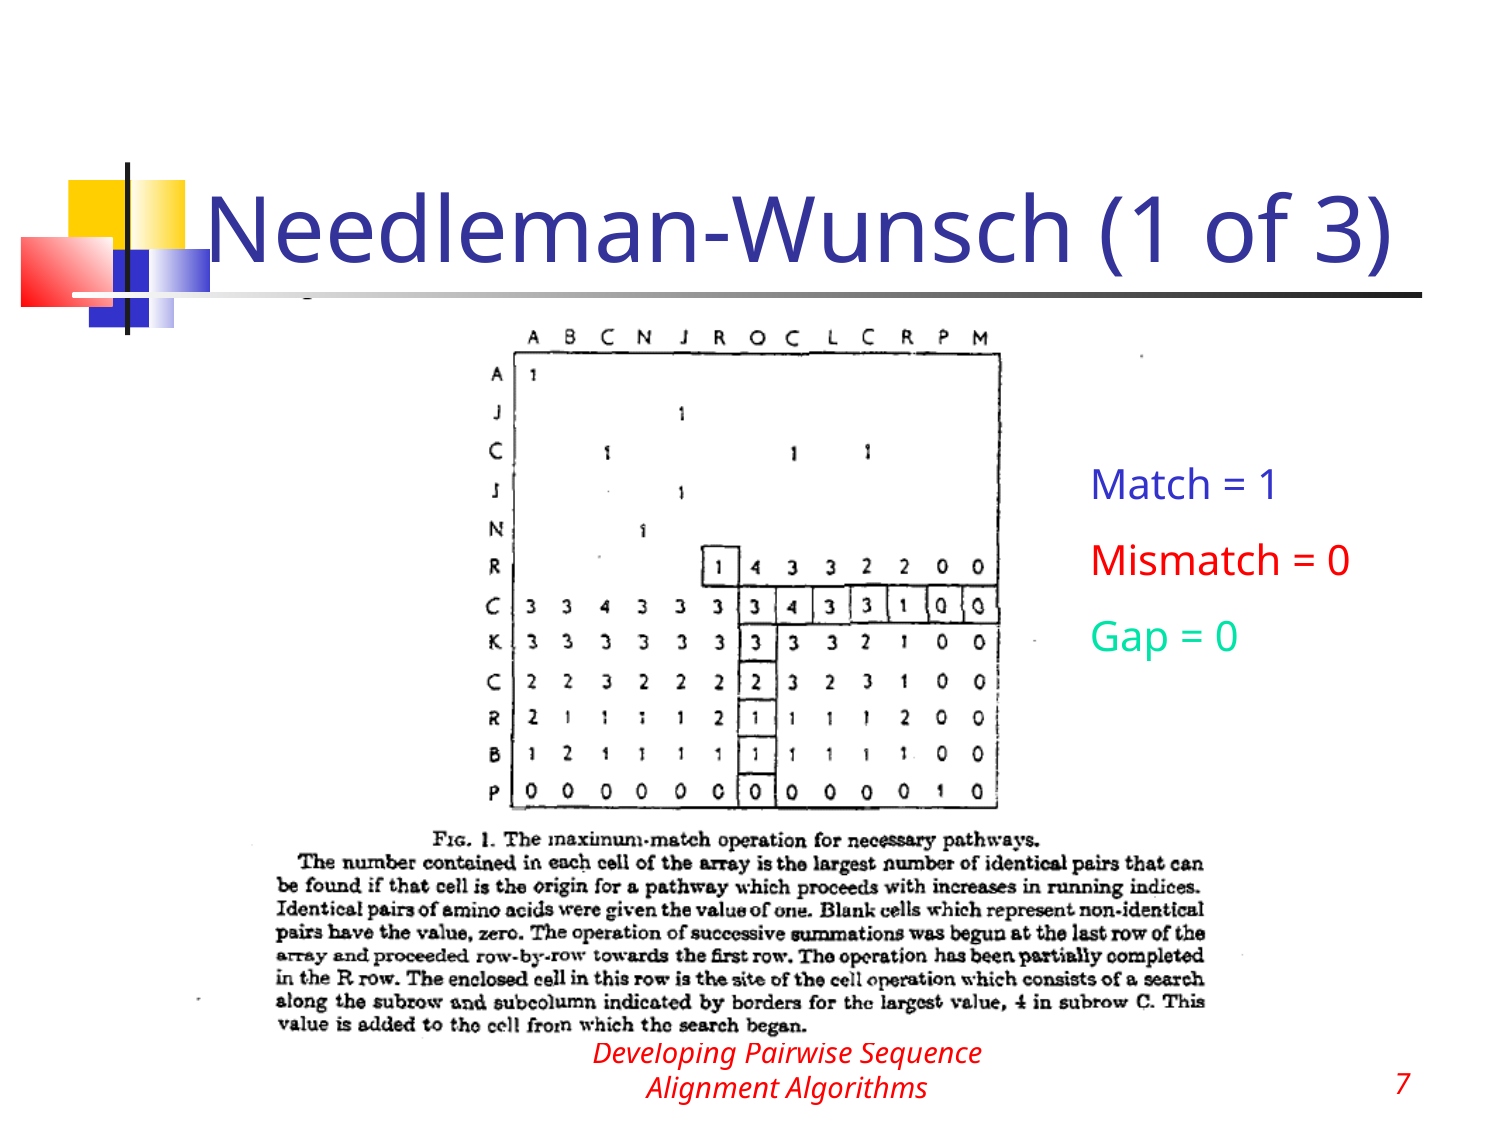

# Needleman-Wunsch (1 of 3)
Match = 1
Mismatch = 0
Gap = 0
Developing Pairwise Sequence Alignment Algorithms